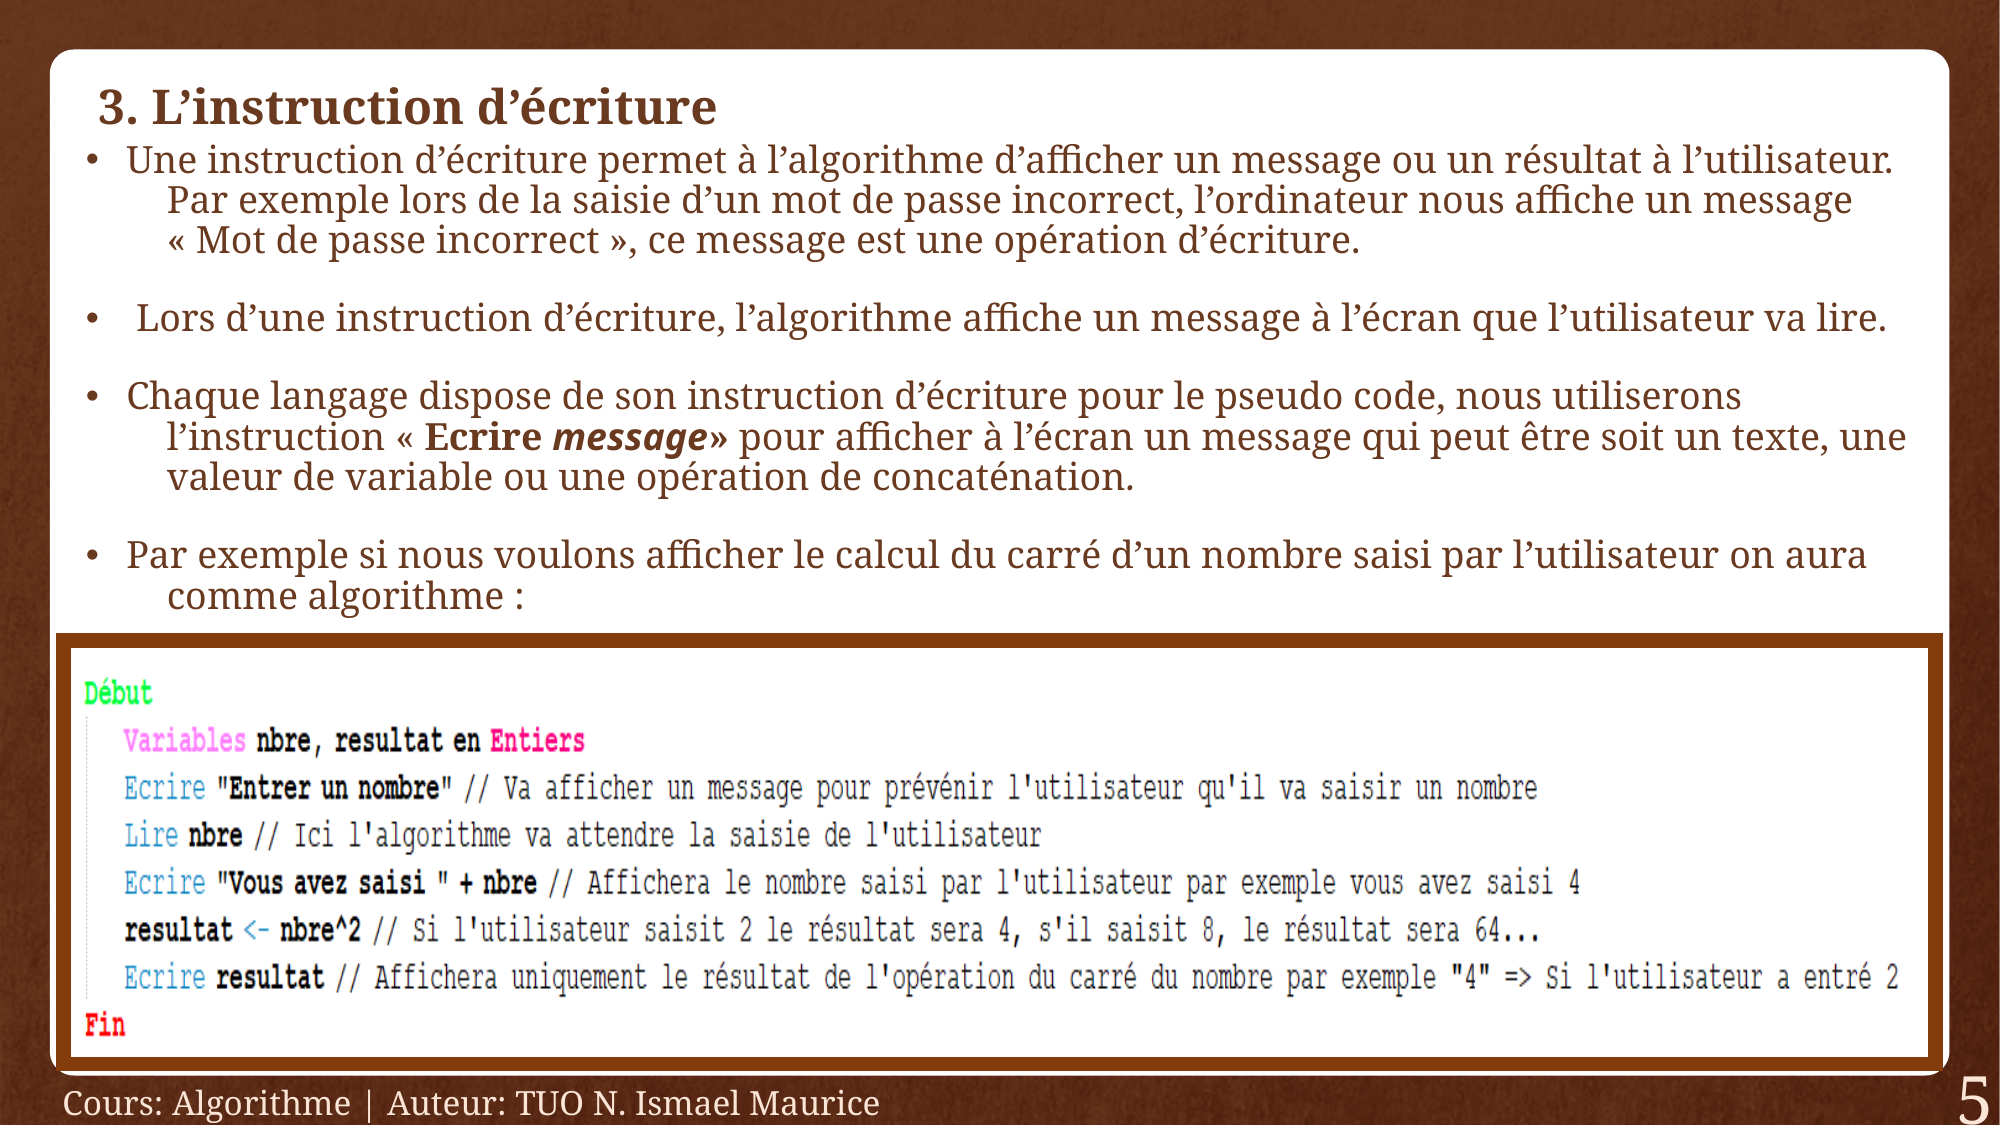

# 3. L’instruction d’écriture
Une instruction d’écriture permet à l’algorithme d’afficher un message ou un résultat à l’utilisateur. Par exemple lors de la saisie d’un mot de passe incorrect, l’ordinateur nous affiche un message « Mot de passe incorrect », ce message est une opération d’écriture.
 Lors d’une instruction d’écriture, l’algorithme affiche un message à l’écran que l’utilisateur va lire.
Chaque langage dispose de son instruction d’écriture pour le pseudo code, nous utiliserons l’instruction « Ecrire message» pour afficher à l’écran un message qui peut être soit un texte, une valeur de variable ou une opération de concaténation.
Par exemple si nous voulons afficher le calcul du carré d’un nombre saisi par l’utilisateur on aura comme algorithme :
Cours: Algorithme | Auteur: TUO N. Ismael Maurice